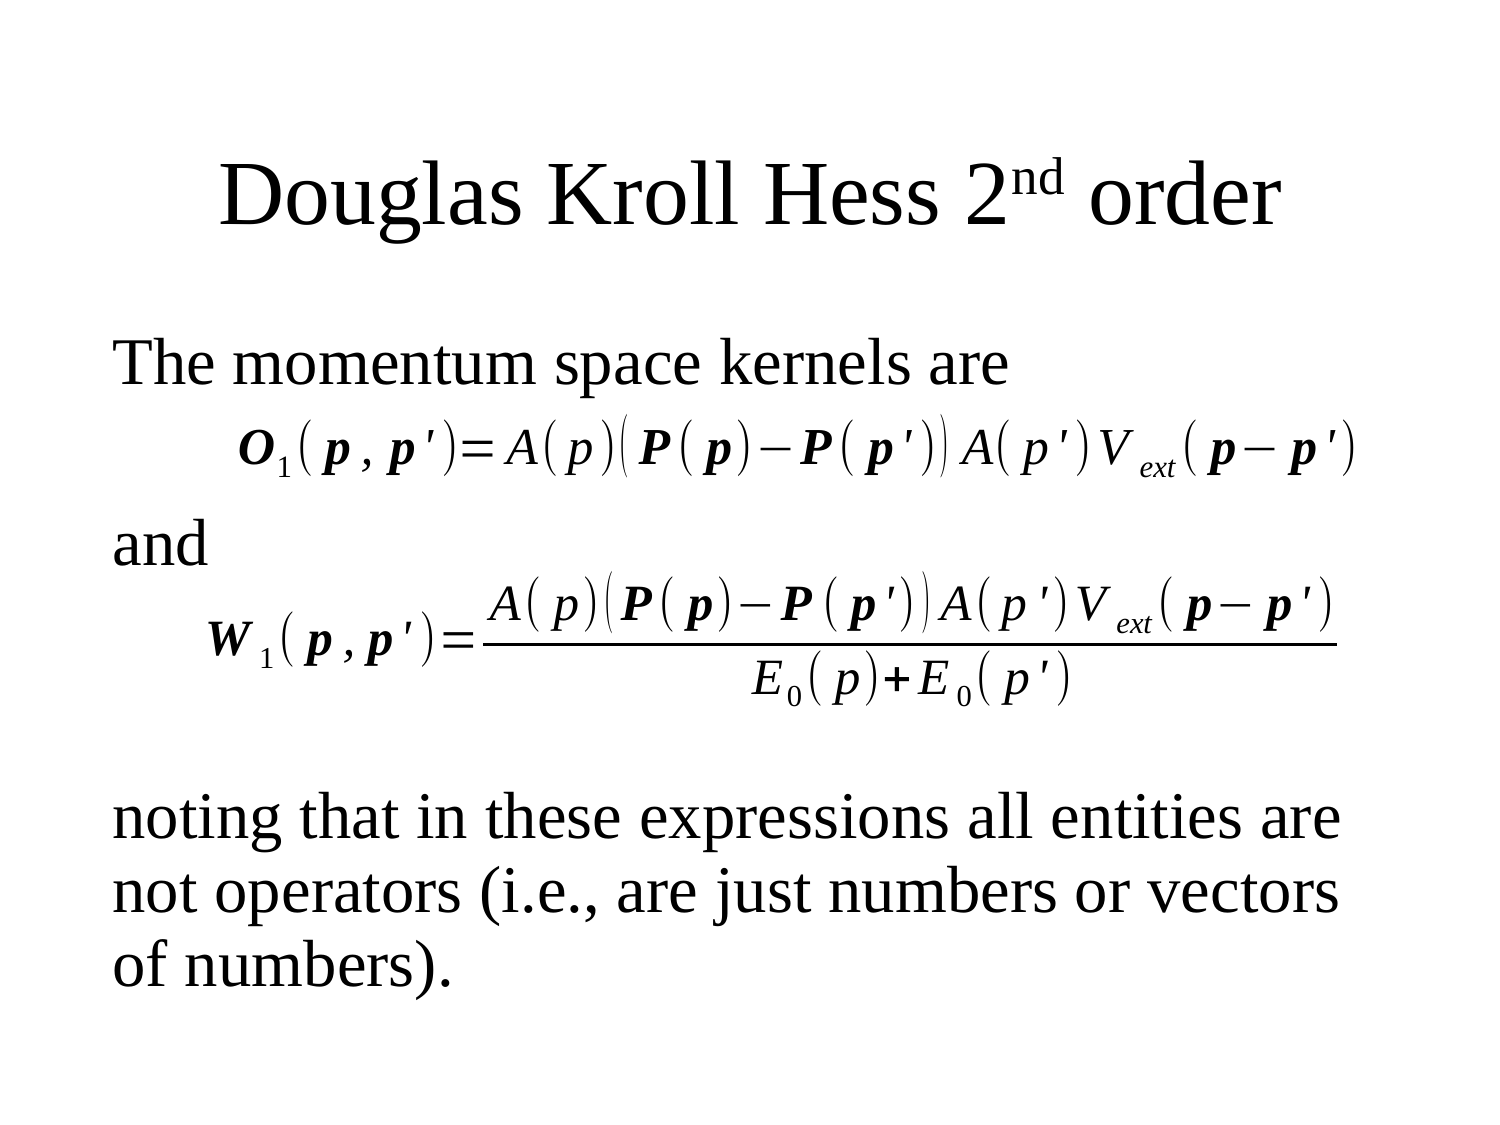

# Douglas Kroll Hess 2nd order
The momentum space kernels are
and
noting that in these expressions all entities are not operators (i.e., are just numbers or vectors of numbers).